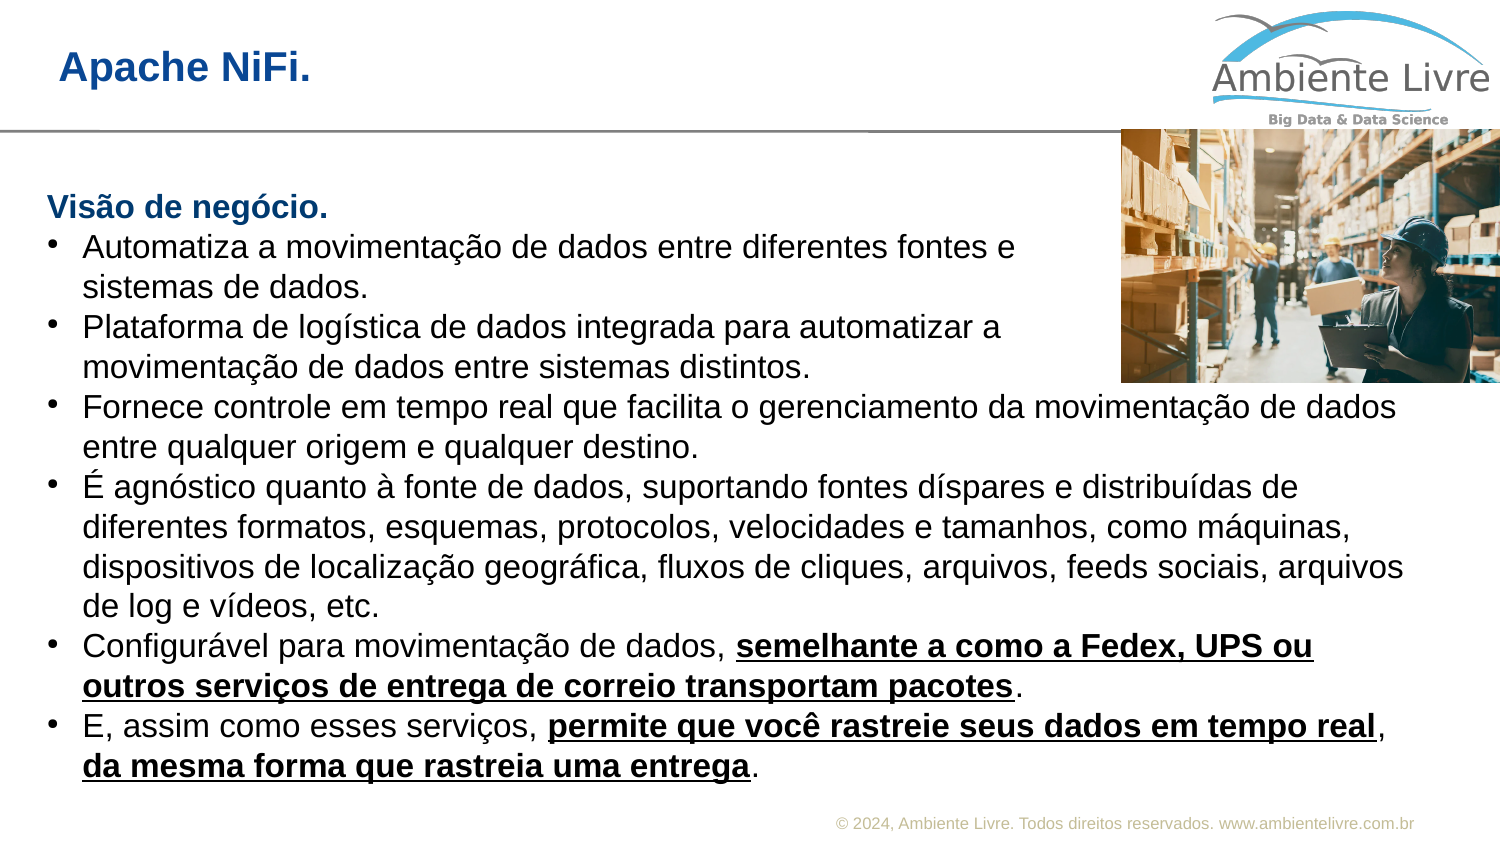

# Apache NiFi.
Visão de negócio.
Automatiza a movimentação de dados entre diferentes fontes e
sistemas de dados.
Plataforma de logística de dados integrada para automatizar a
movimentação de dados entre sistemas distintos.
Fornece controle em tempo real que facilita o gerenciamento da movimentação de dados entre qualquer origem e qualquer destino.
É agnóstico quanto à fonte de dados, suportando fontes díspares e distribuídas de diferentes formatos, esquemas, protocolos, velocidades e tamanhos, como máquinas, dispositivos de localização geográfica, fluxos de cliques, arquivos, feeds sociais, arquivos de log e vídeos, etc.
Configurável para movimentação de dados, semelhante a como a Fedex, UPS ou outros serviços de entrega de correio transportam pacotes.
E, assim como esses serviços, permite que você rastreie seus dados em tempo real, da mesma forma que rastreia uma entrega.